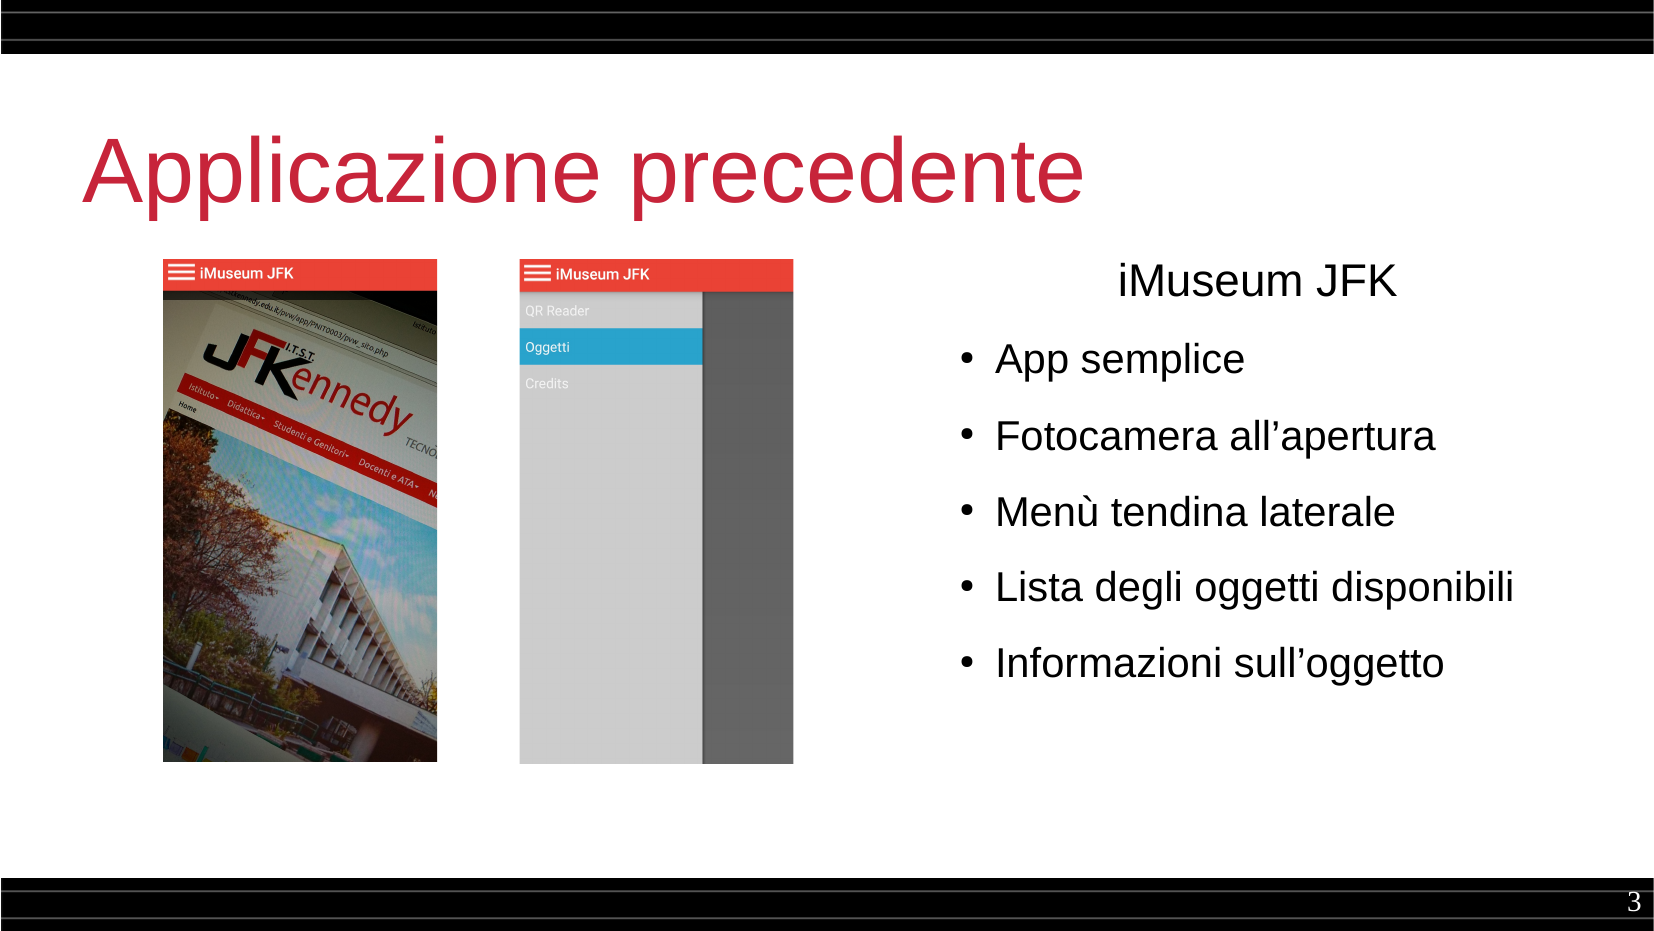

# Applicazione precedente
iMuseum JFK
App semplice
Fotocamera all’apertura
Menù tendina laterale
Lista degli oggetti disponibili
Informazioni sull’oggetto